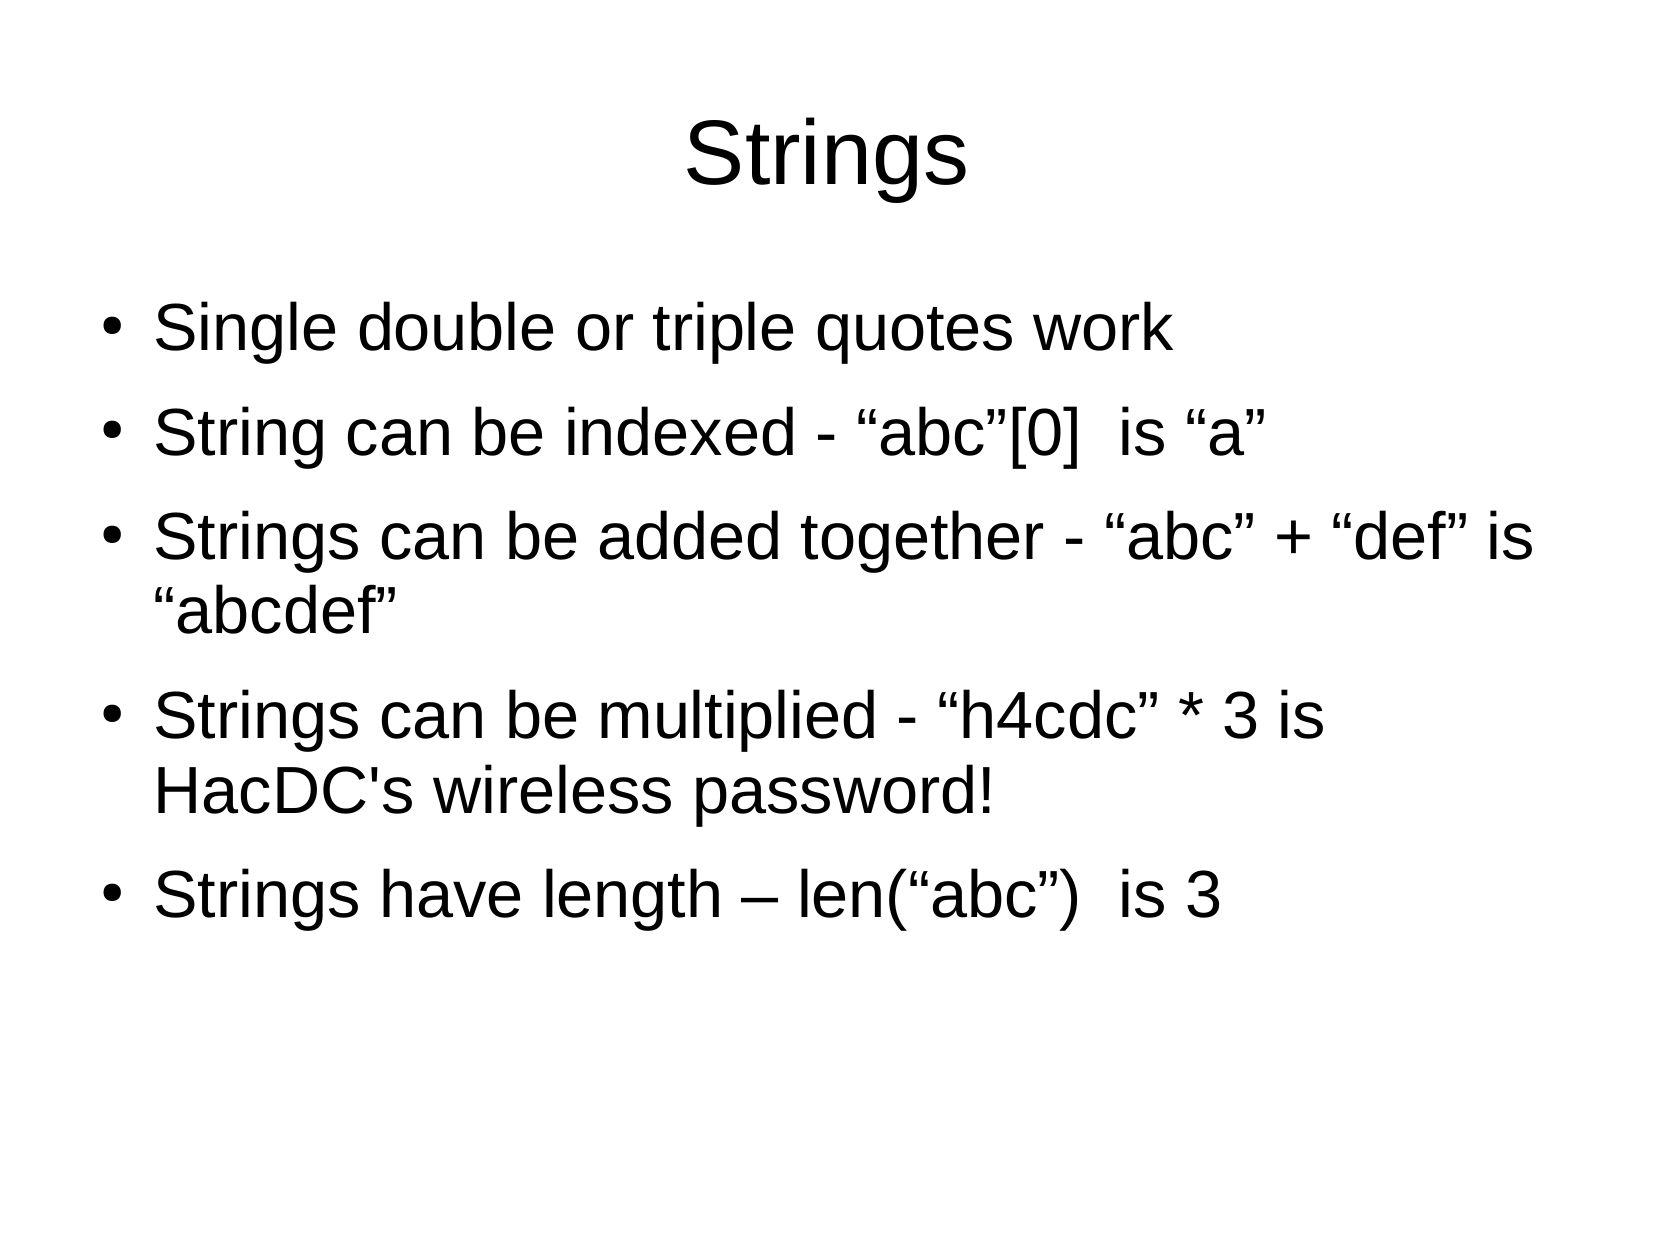

# Strings
Single double or triple quotes work
String can be indexed - “abc”[0] is “a”
Strings can be added together - “abc” + “def” is “abcdef”
Strings can be multiplied - “h4cdc” * 3 is HacDC's wireless password!
Strings have length – len(“abc”) is 3